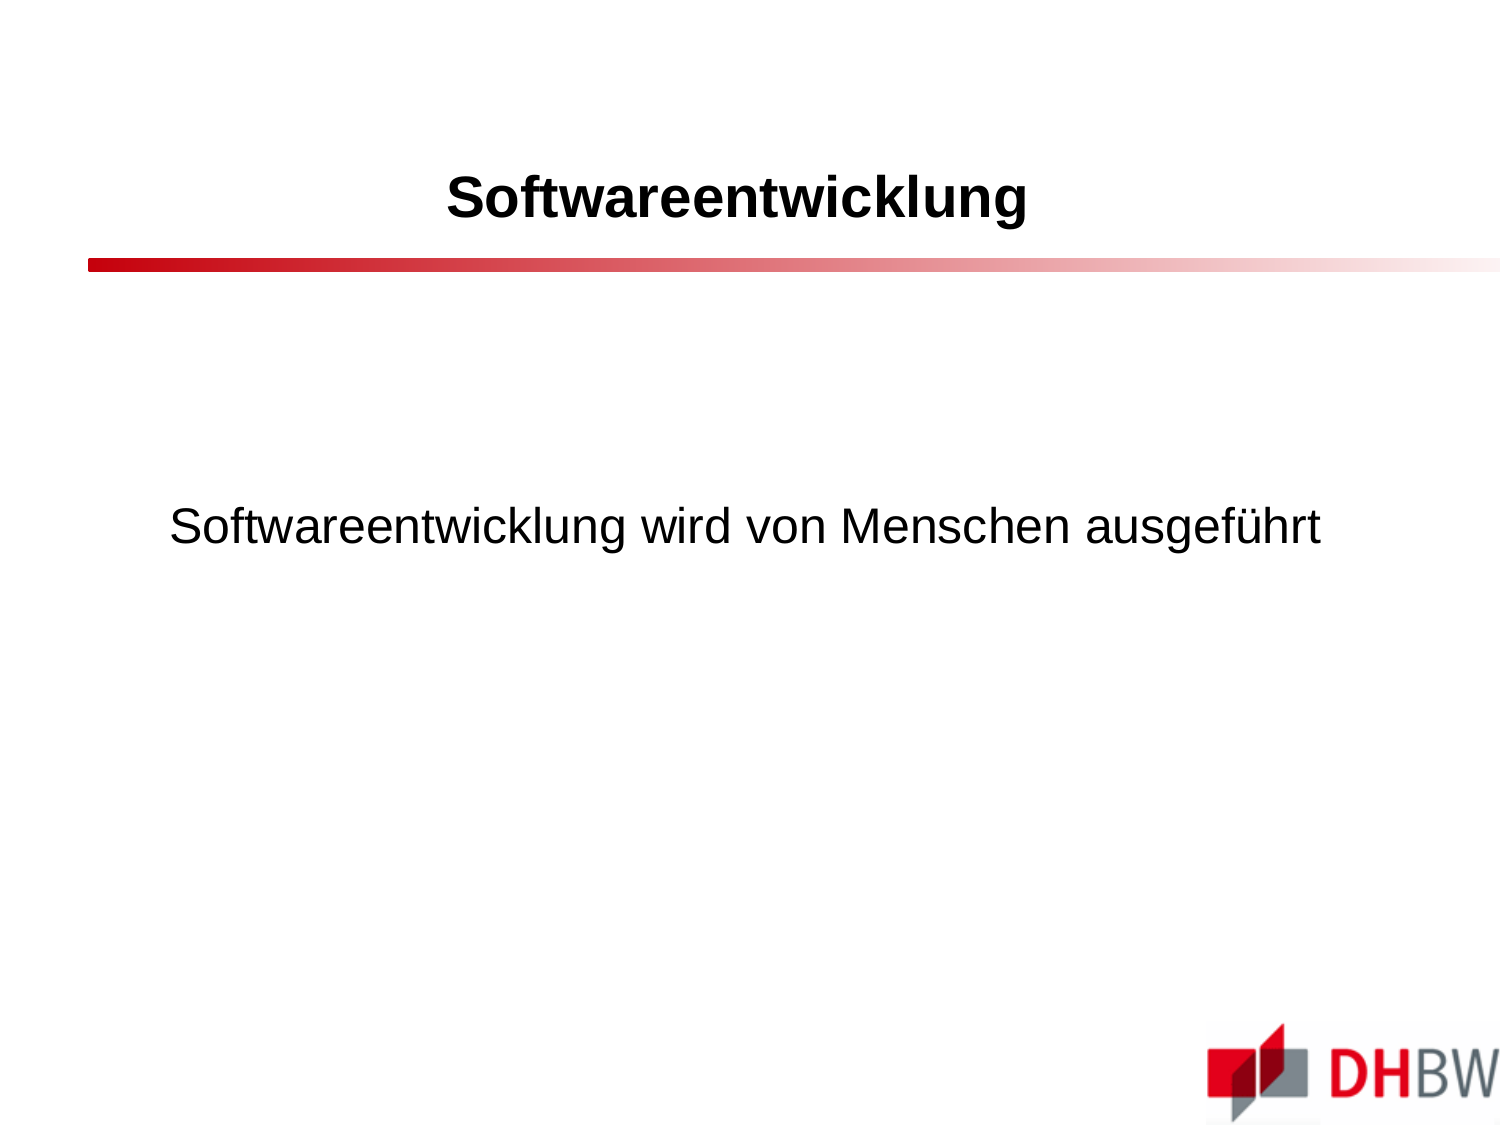

# Softwareentwicklung
Softwareentwicklung wird von Menschen ausgeführt